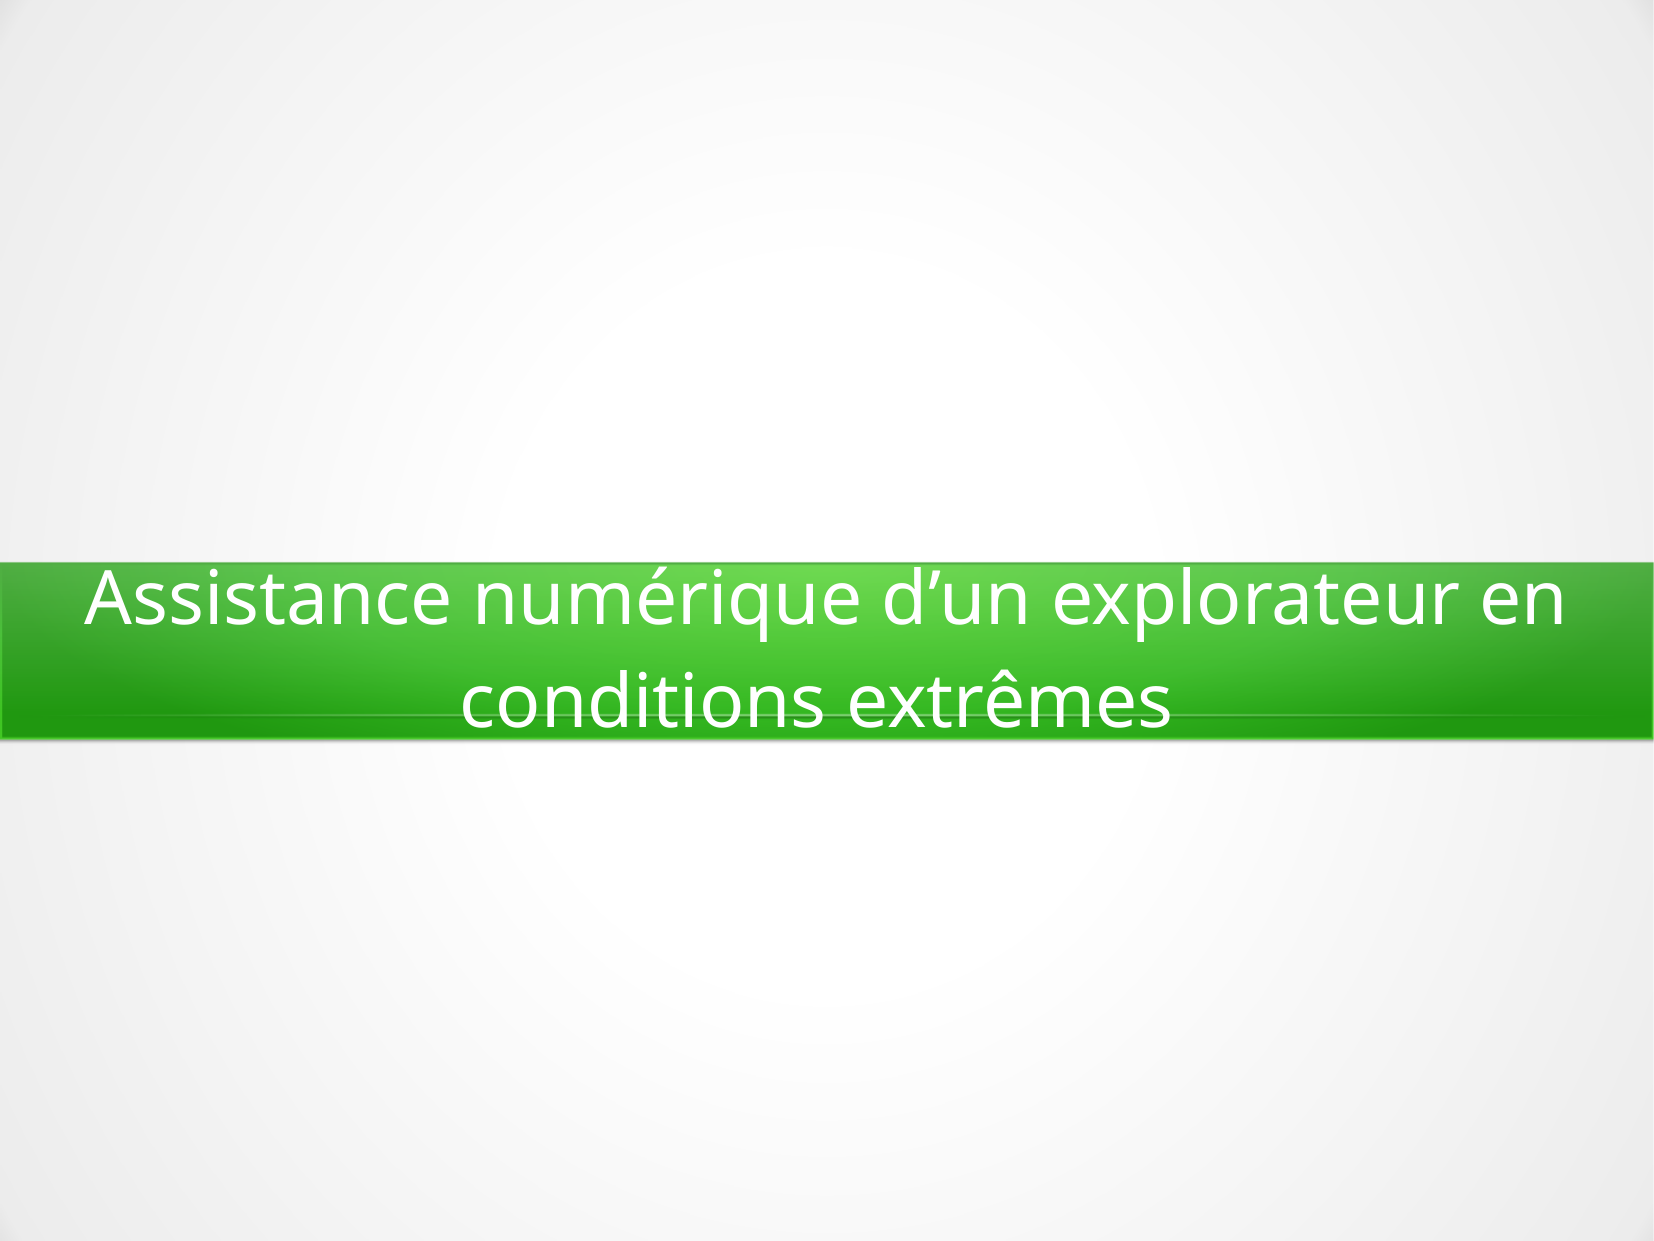

# Assistance numérique d’un explorateur en conditions extrêmes